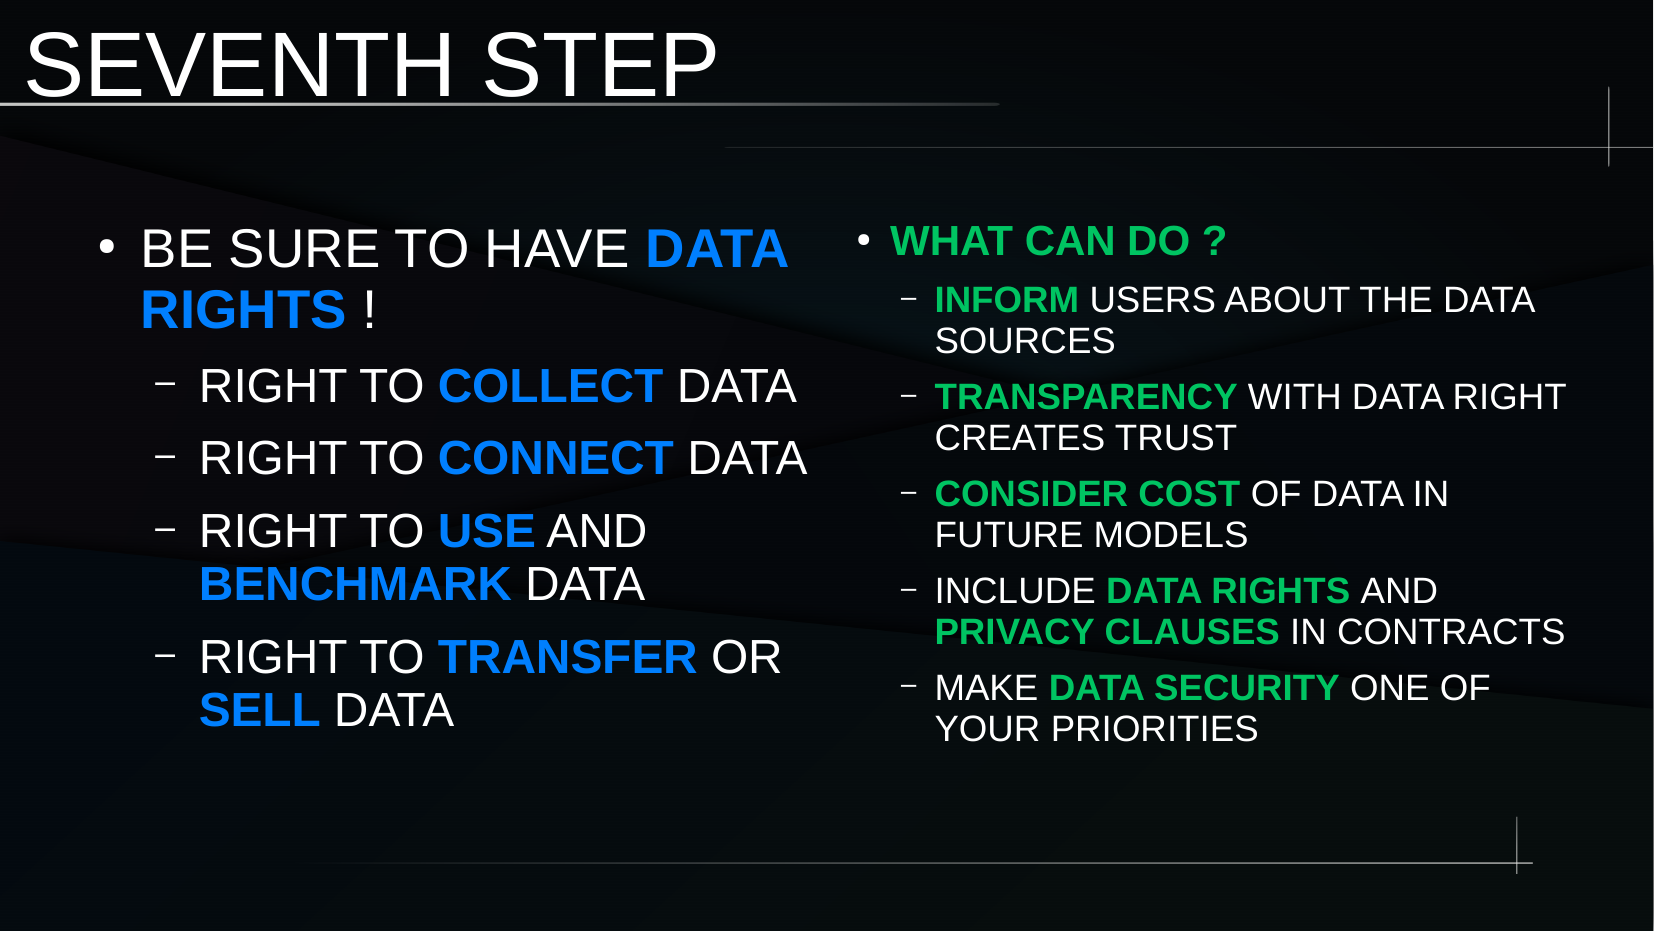

# SEVENTH STEP
BE SURE TO HAVE DATA RIGHTS !
RIGHT TO COLLECT DATA
RIGHT TO CONNECT DATA
RIGHT TO USE AND BENCHMARK DATA
RIGHT TO TRANSFER OR SELL DATA
WHAT CAN DO ?
INFORM USERS ABOUT THE DATA SOURCES
TRANSPARENCY WITH DATA RIGHT CREATES TRUST
CONSIDER COST OF DATA IN FUTURE MODELS
INCLUDE DATA RIGHTS AND PRIVACY CLAUSES IN CONTRACTS
MAKE DATA SECURITY ONE OF YOUR PRIORITIES